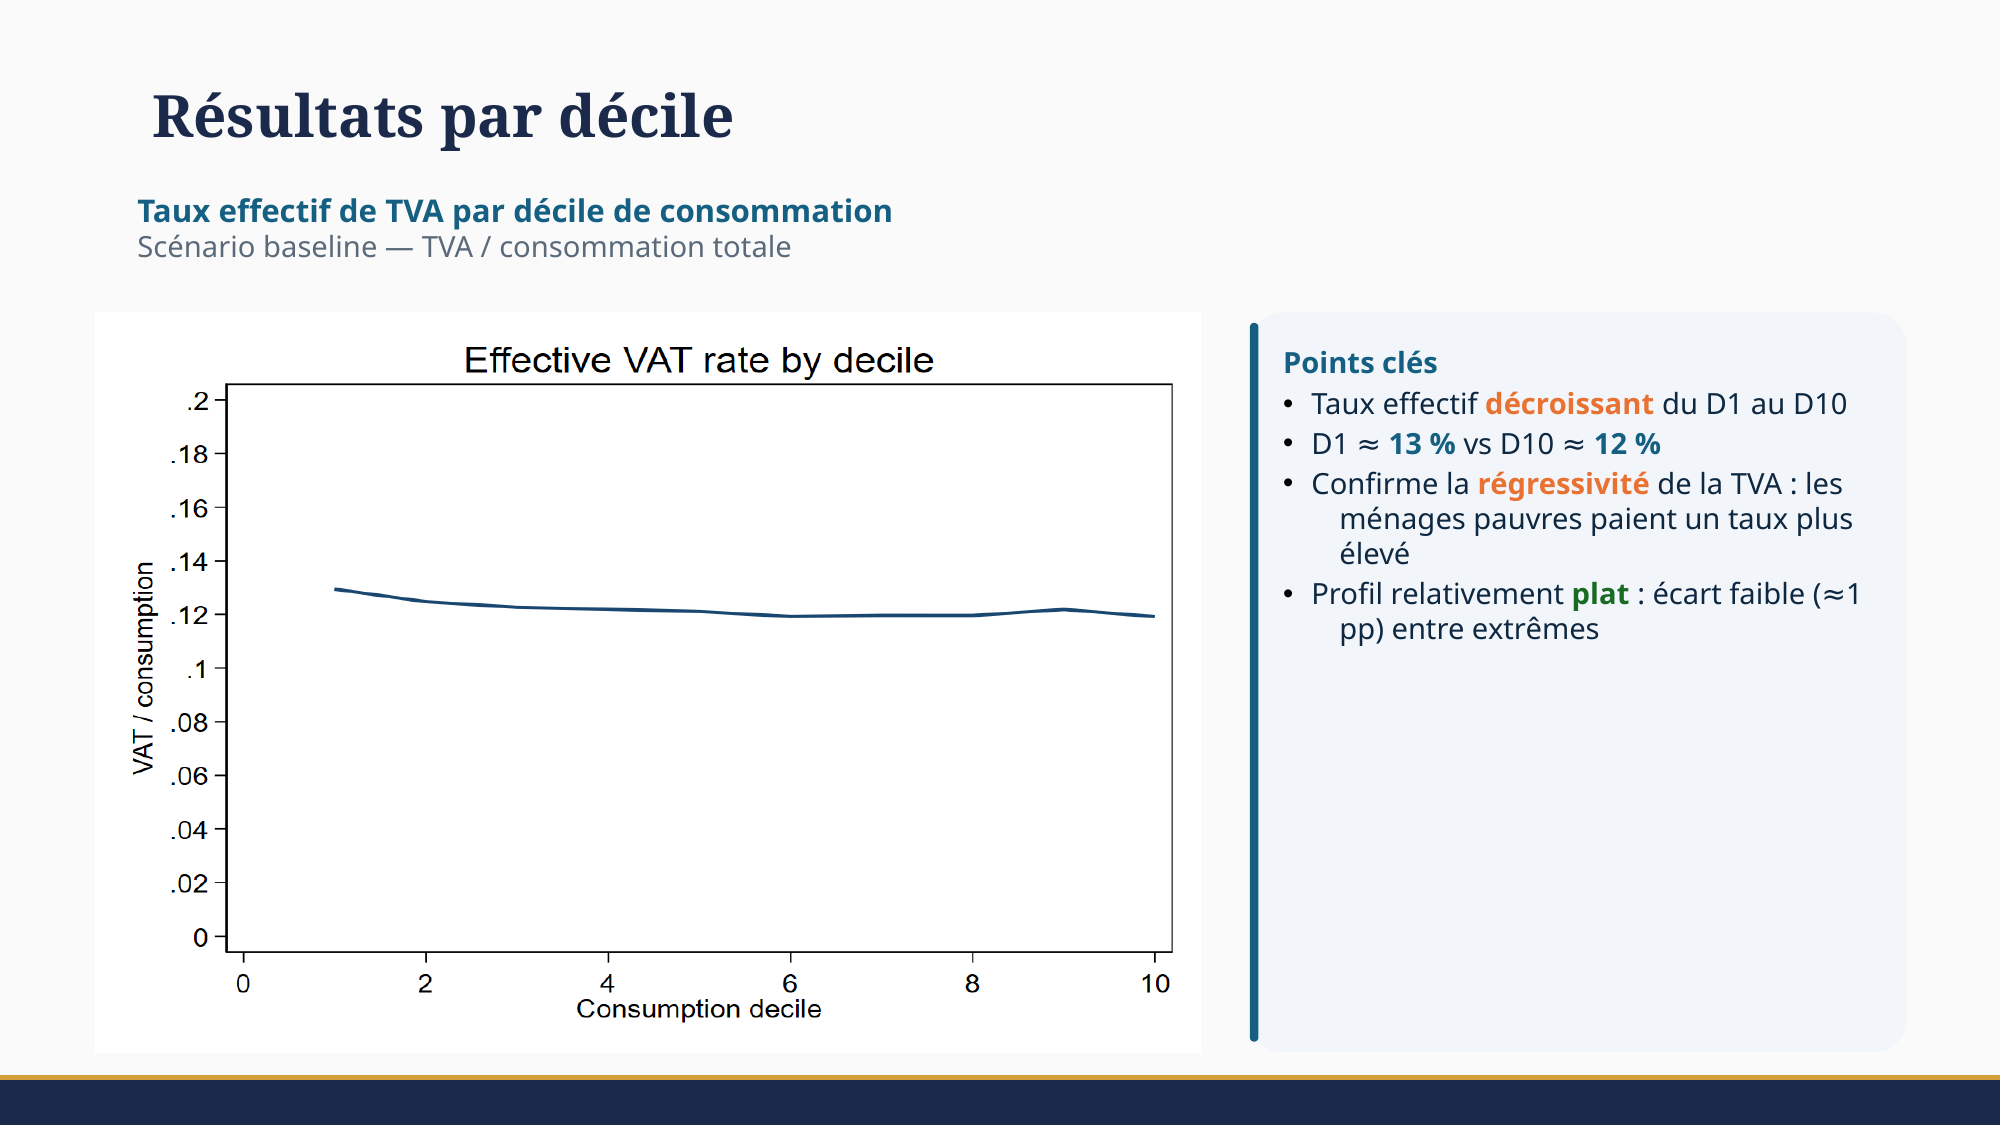

# Résultats par décile
Taux effectif de TVA par décile de consommation
Scénario baseline — TVA / consommation totale
Points clés
Taux effectif décroissant du D1 au D10
D1 ≈ 13 % vs D10 ≈ 12 %
Confirme la régressivité de la TVA : les ménages pauvres paient un taux plus élevé
Profil relativement plat : écart faible (≈1 pp) entre extrêmes